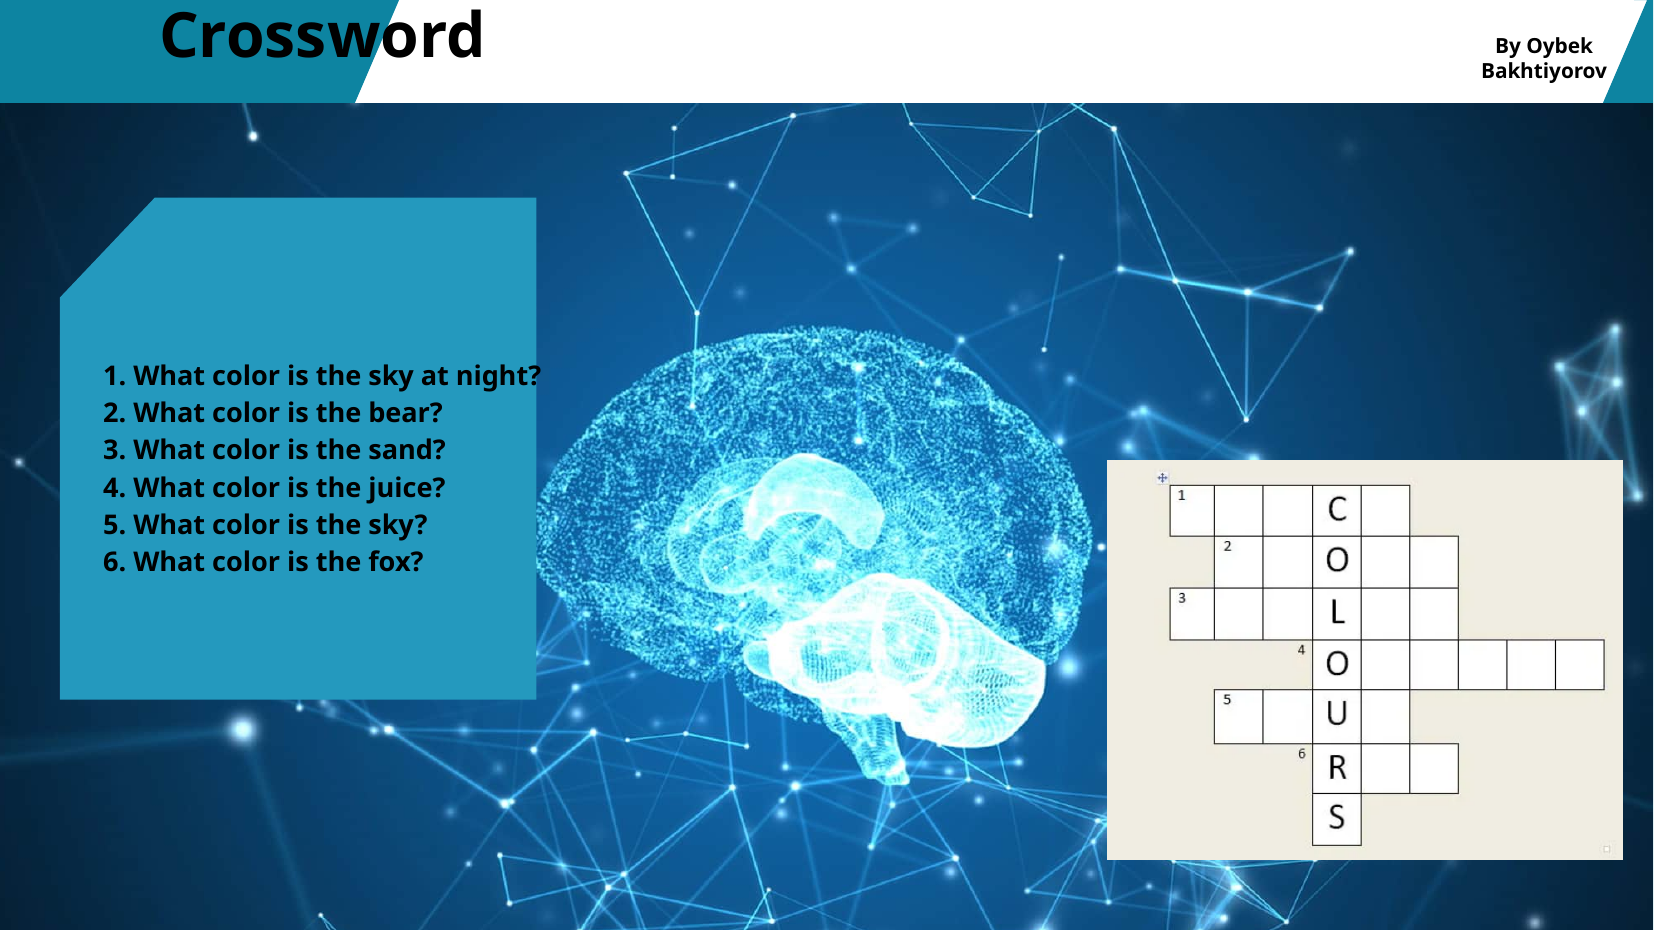

Crossword
By Oybek Bakhtiyorov
By Oybek Bakhtiyorov
#
1. What color is the sky at night?
2. What color is the bear?
3. What color is the sand?
4. What color is the juice?
5. What color is the sky?
6. What color is the fox?
1. What color is yesterday?
2. What color is the bear?
3. What color is the sand?
4. What color is the juice?
5. What color is the sky?
6. What color is the fox?